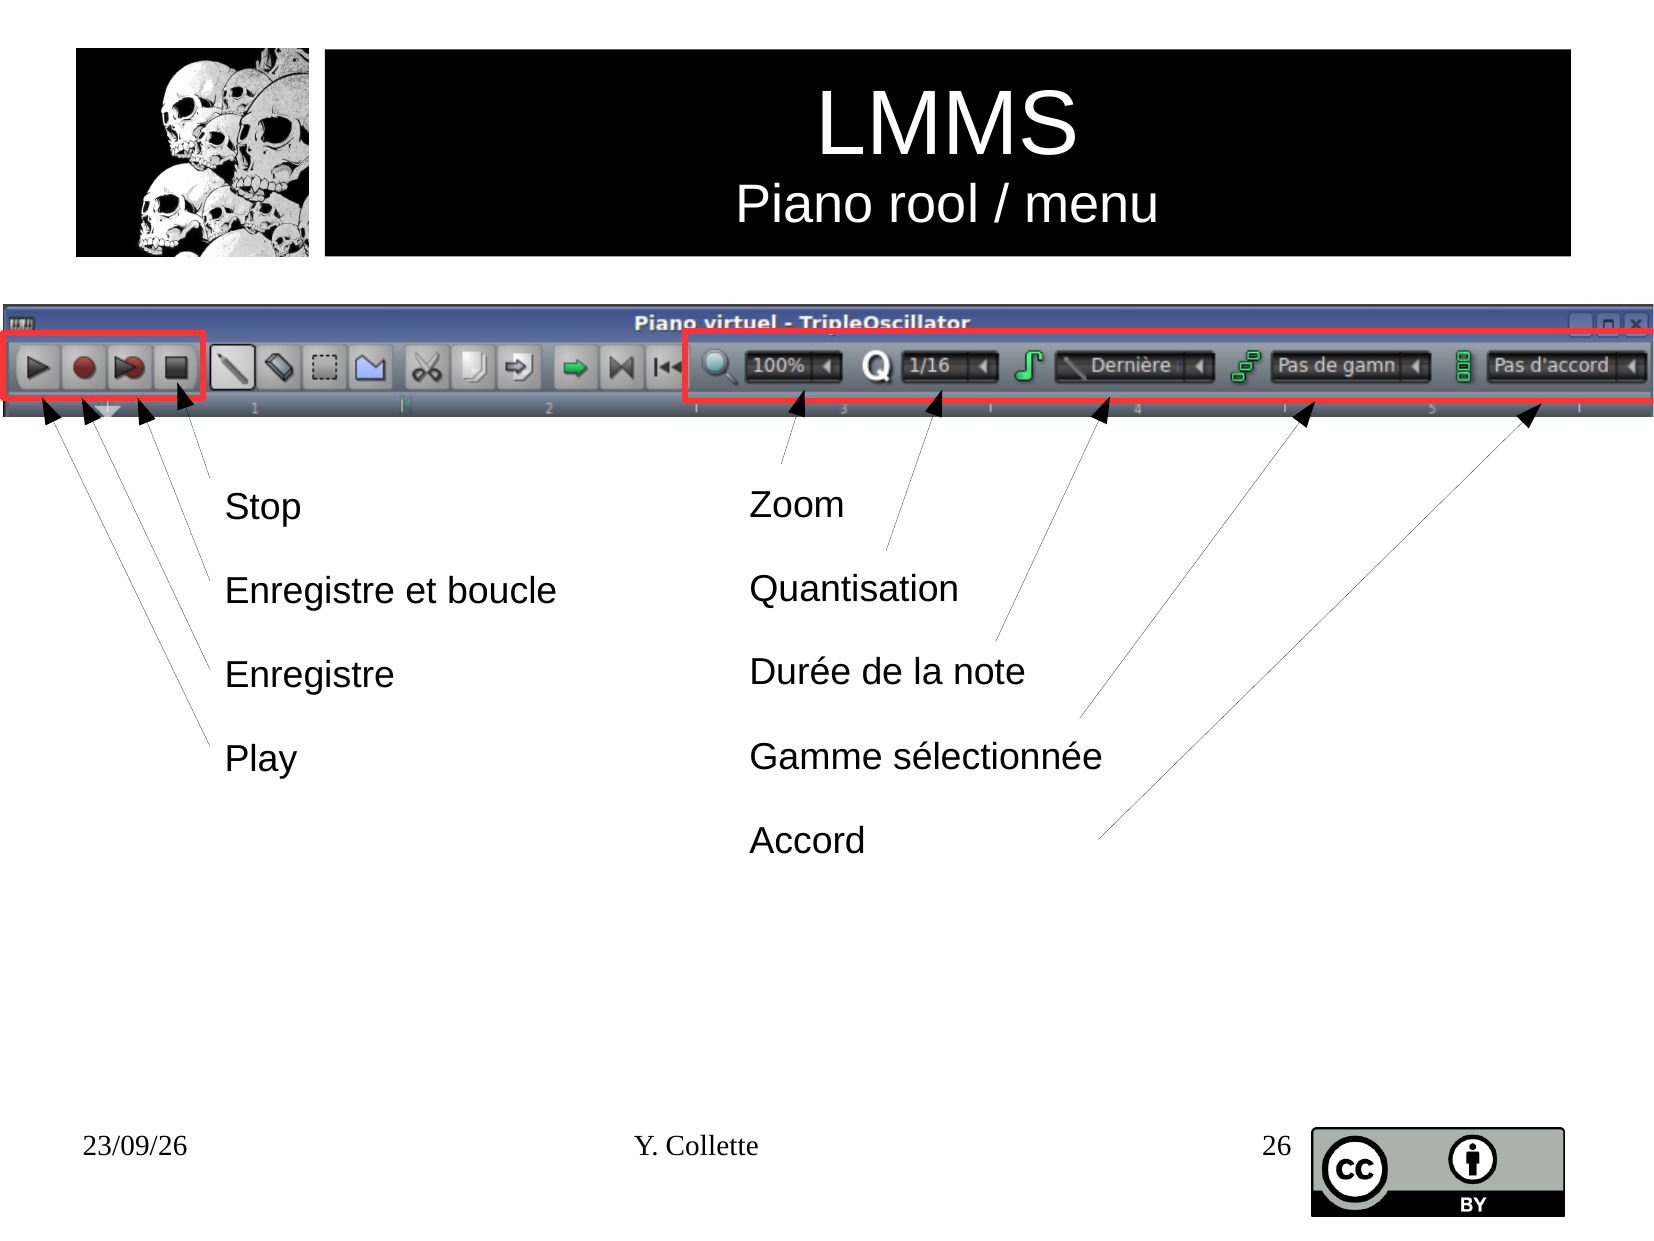

# LMMS Piano rool / menu
Zoom
Quantisation
Durée de la note
Gamme sélectionnée
Accord
Stop
Enregistre et boucle
Enregistre
Play
Y. Collette
26